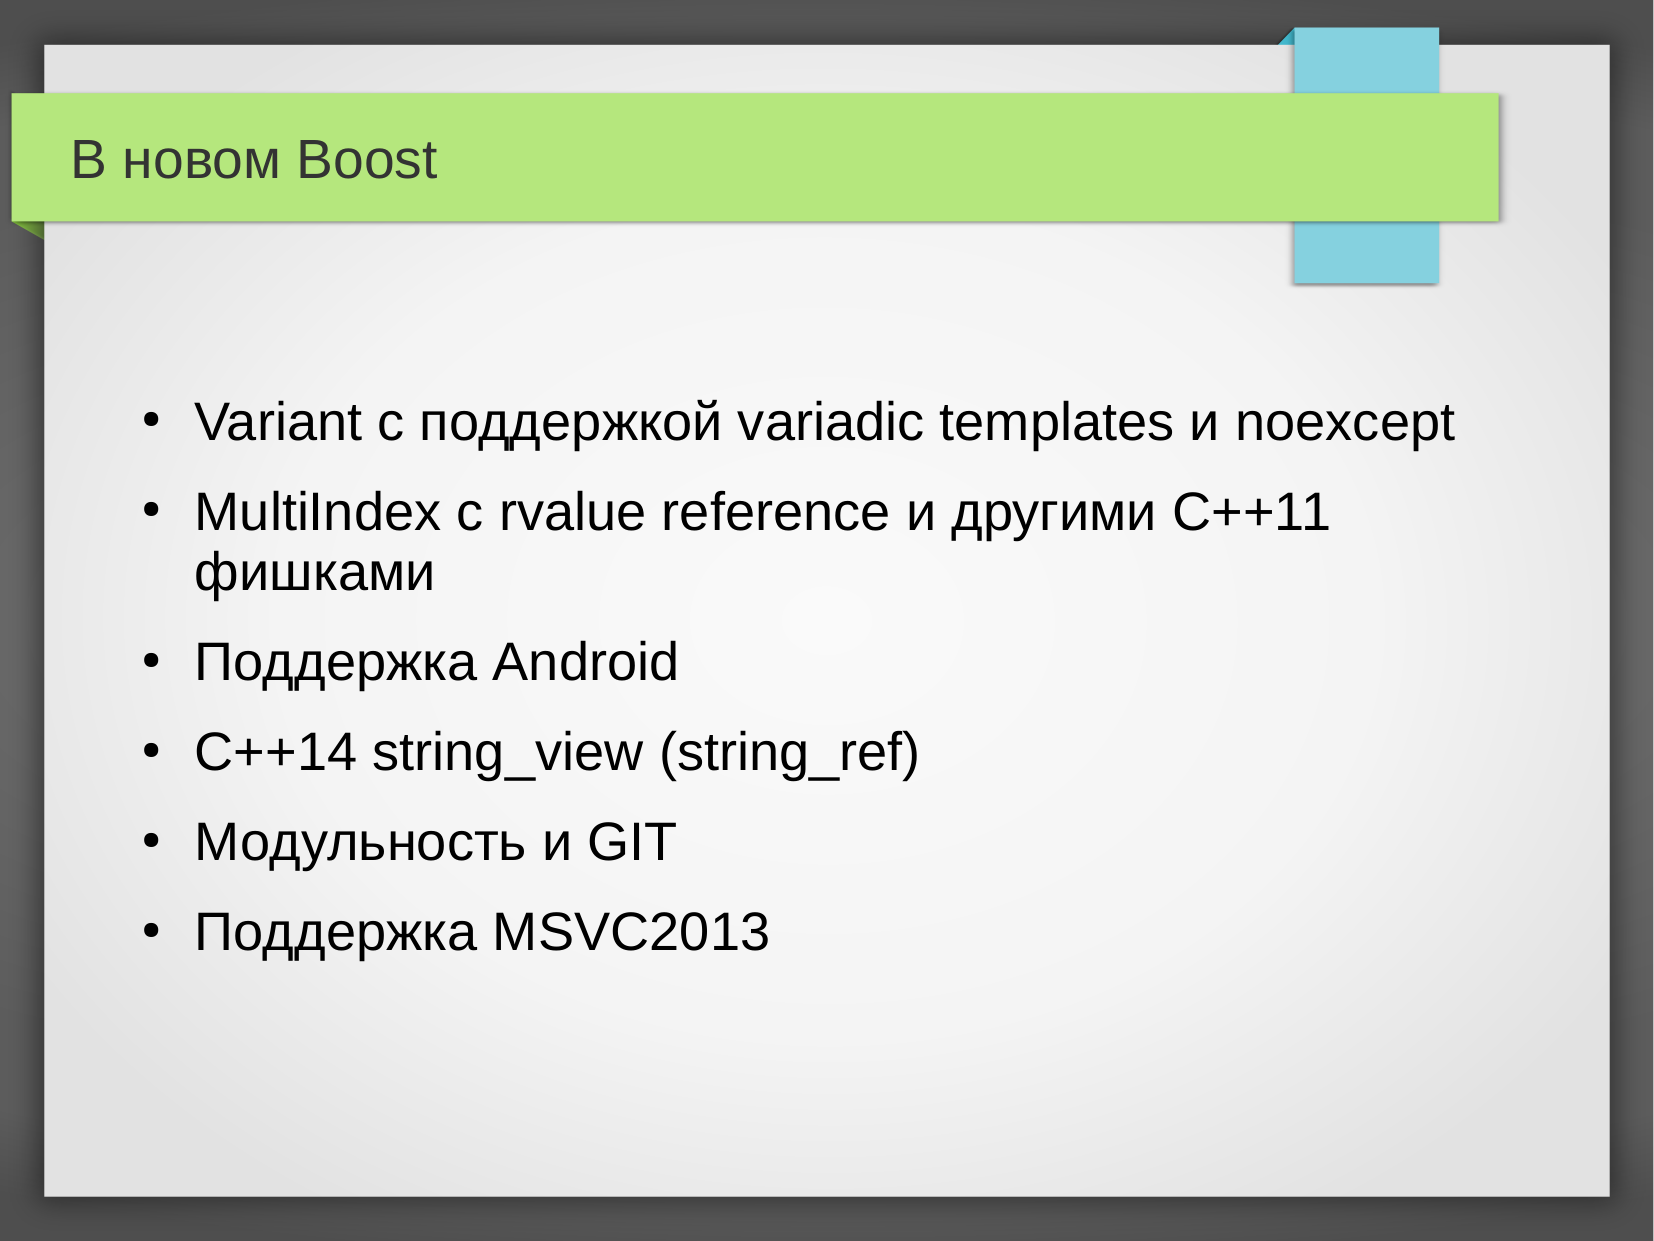

# В новом Boost
Variant с поддержкой variadic templates и noexcept
MultiIndex c rvalue reference и другими С++11 фишками
Поддержка Android
С++14 string_view (string_ref)
Модульность и GIT
Поддержка MSVC2013